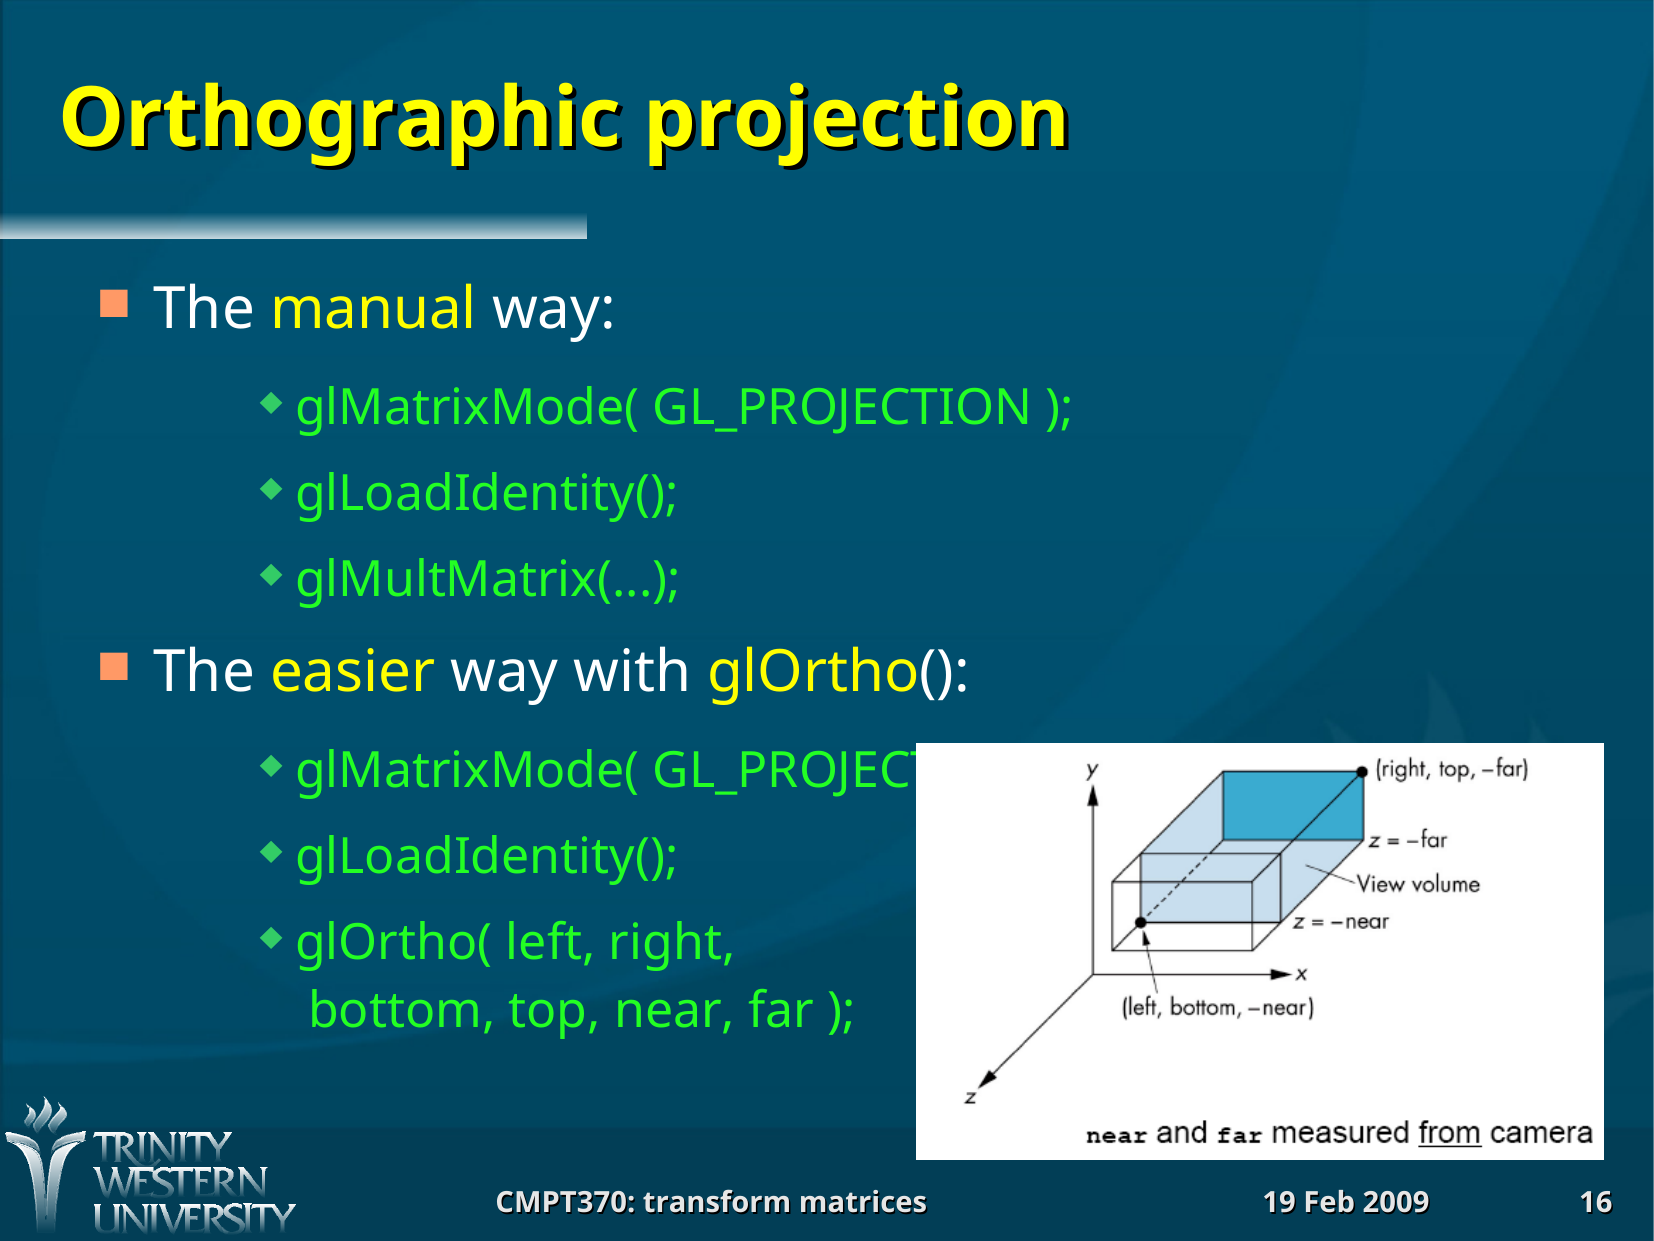

# Orthographic projection
The manual way:
glMatrixMode( GL_PROJECTION );
glLoadIdentity();
glMultMatrix(...);
The easier way with glOrtho():
glMatrixMode( GL_PROJECTION );
glLoadIdentity();
glOrtho( left, right,
 bottom, top, near, far );
CMPT370: transform matrices
19 Feb 2009
16